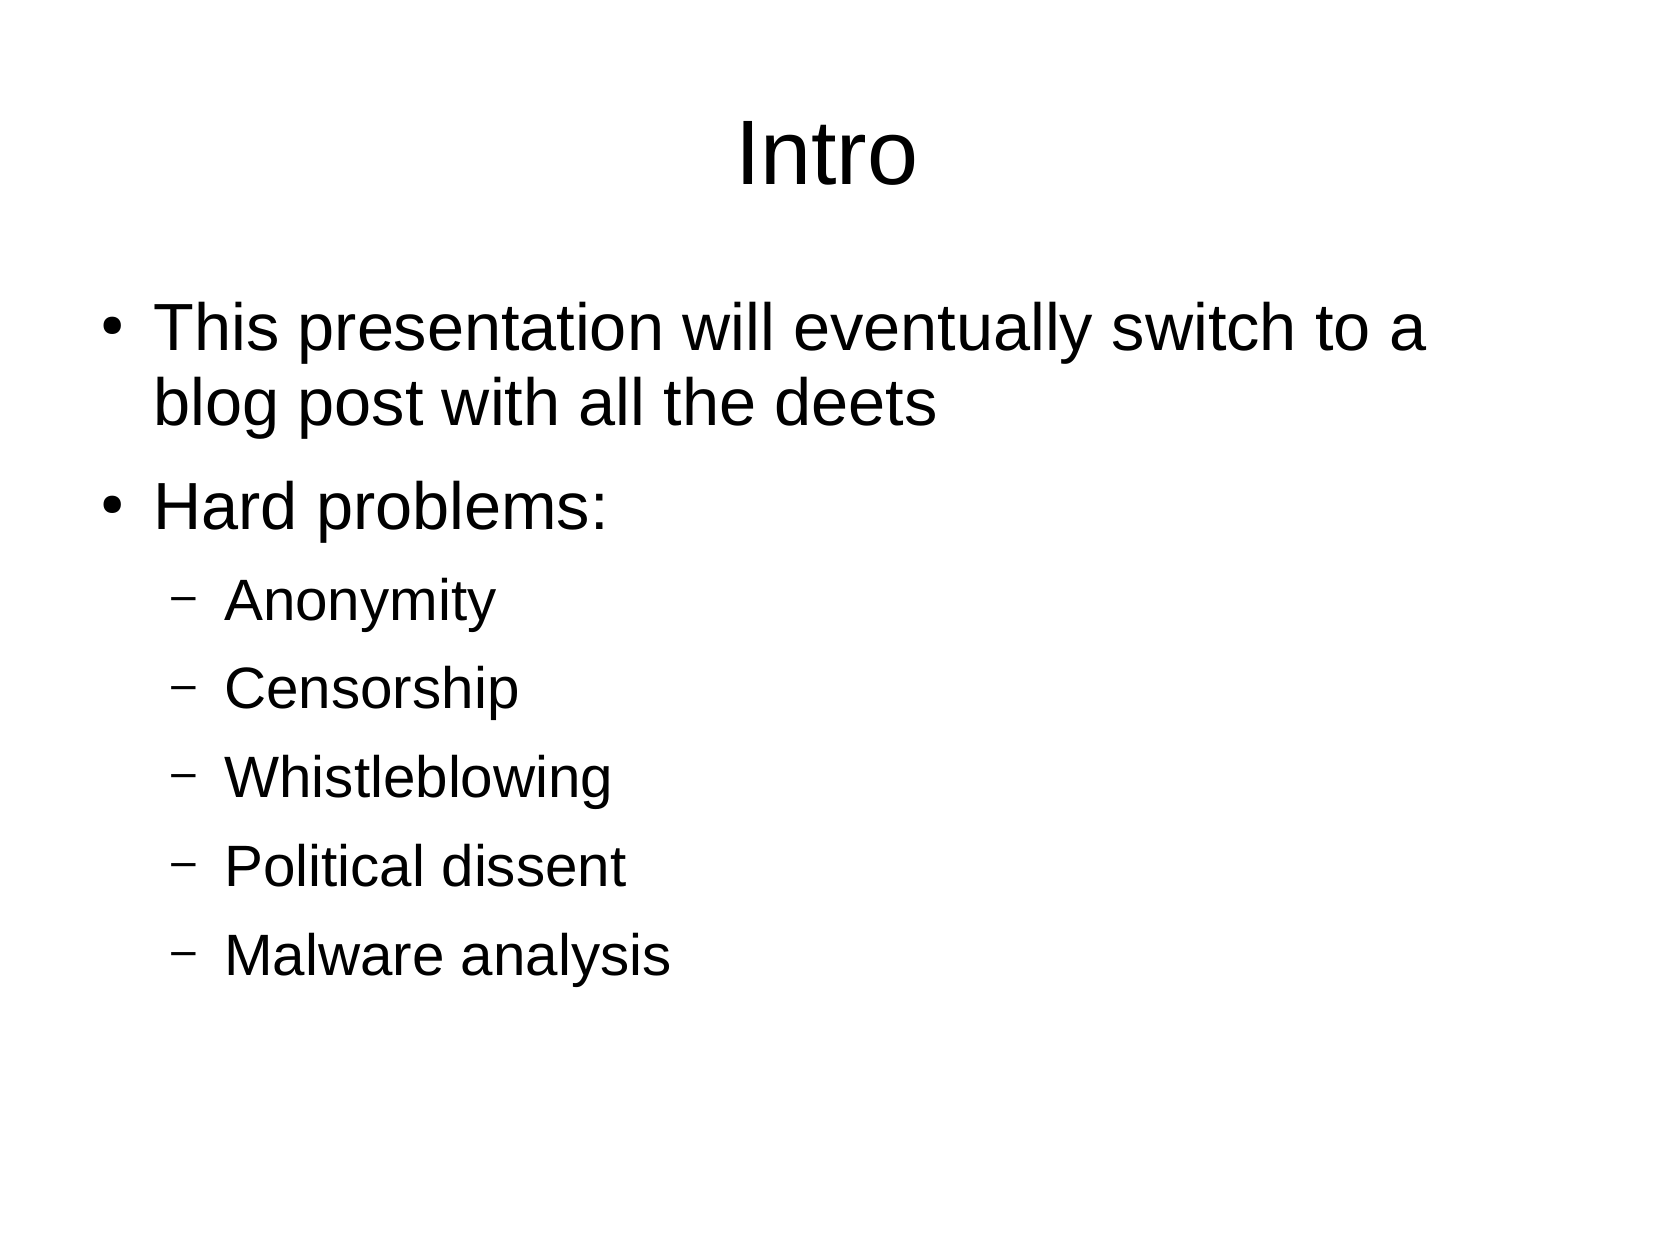

# Intro
This presentation will eventually switch to a blog post with all the deets
Hard problems:
Anonymity
Censorship
Whistleblowing
Political dissent
Malware analysis